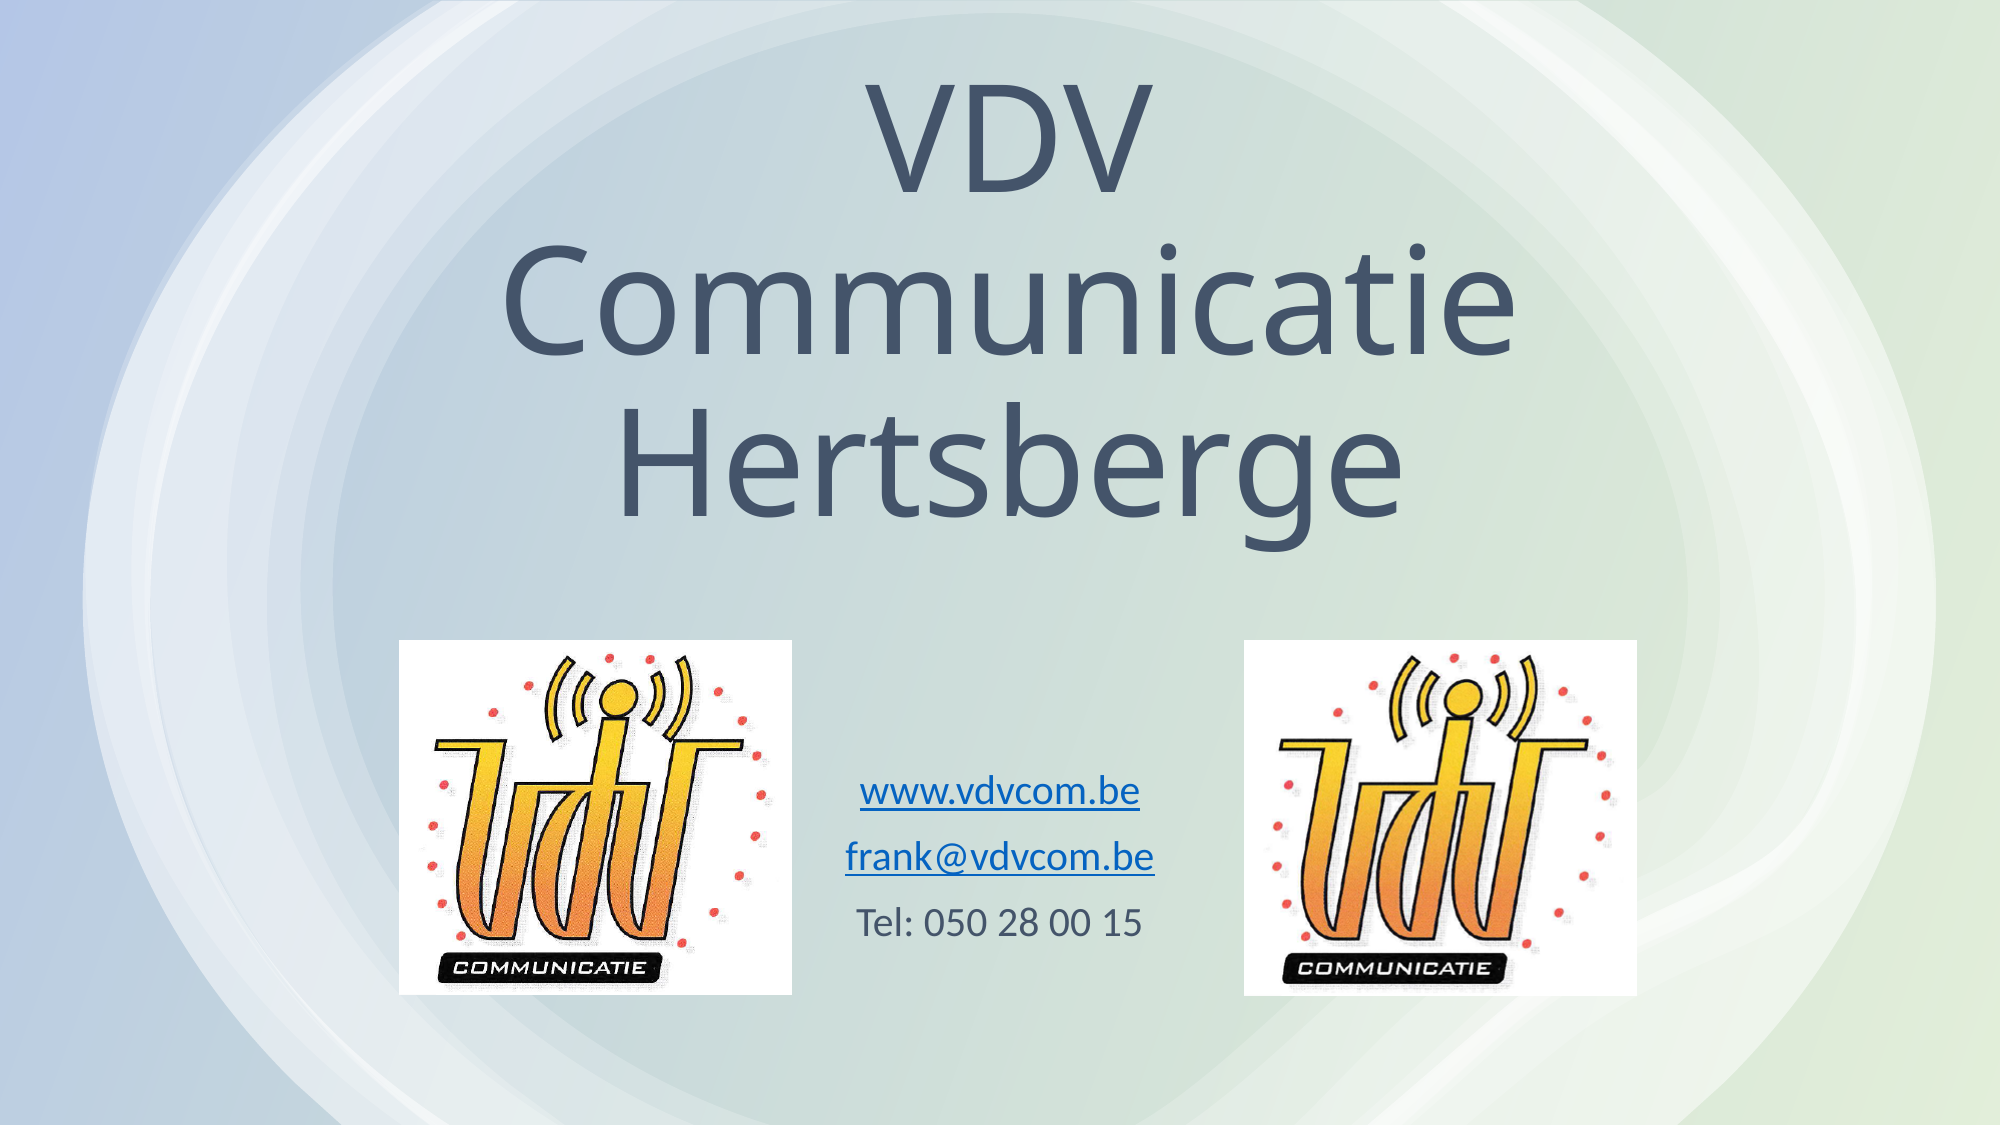

VDV Communicatie Hertsberge
www.vdvcom.be
frank@vdvcom.be
Tel: 050 28 00 15